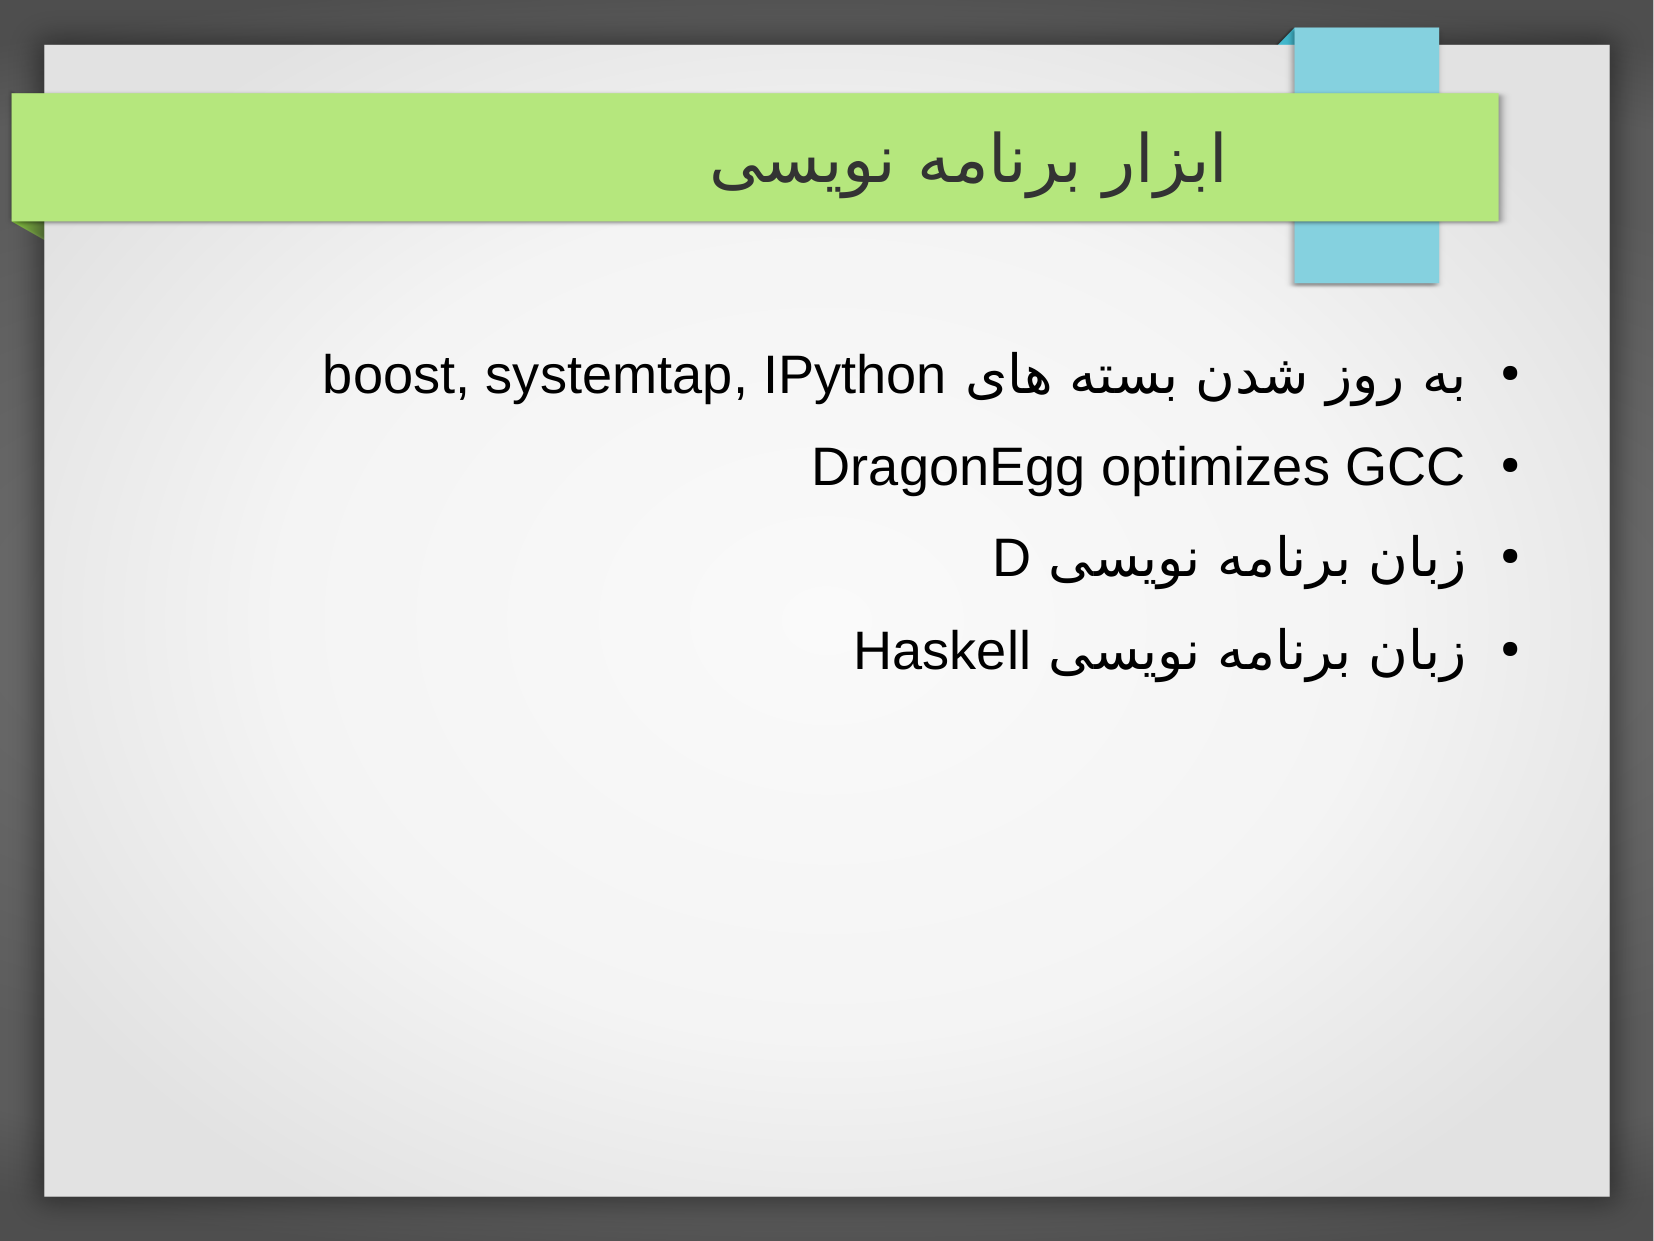

# ابزار برنامه نویسی
به روز شدن بسته های boost, systemtap, IPython
DragonEgg optimizes GCC
زبان برنامه نویسی D
زبان برنامه نویسی Haskell